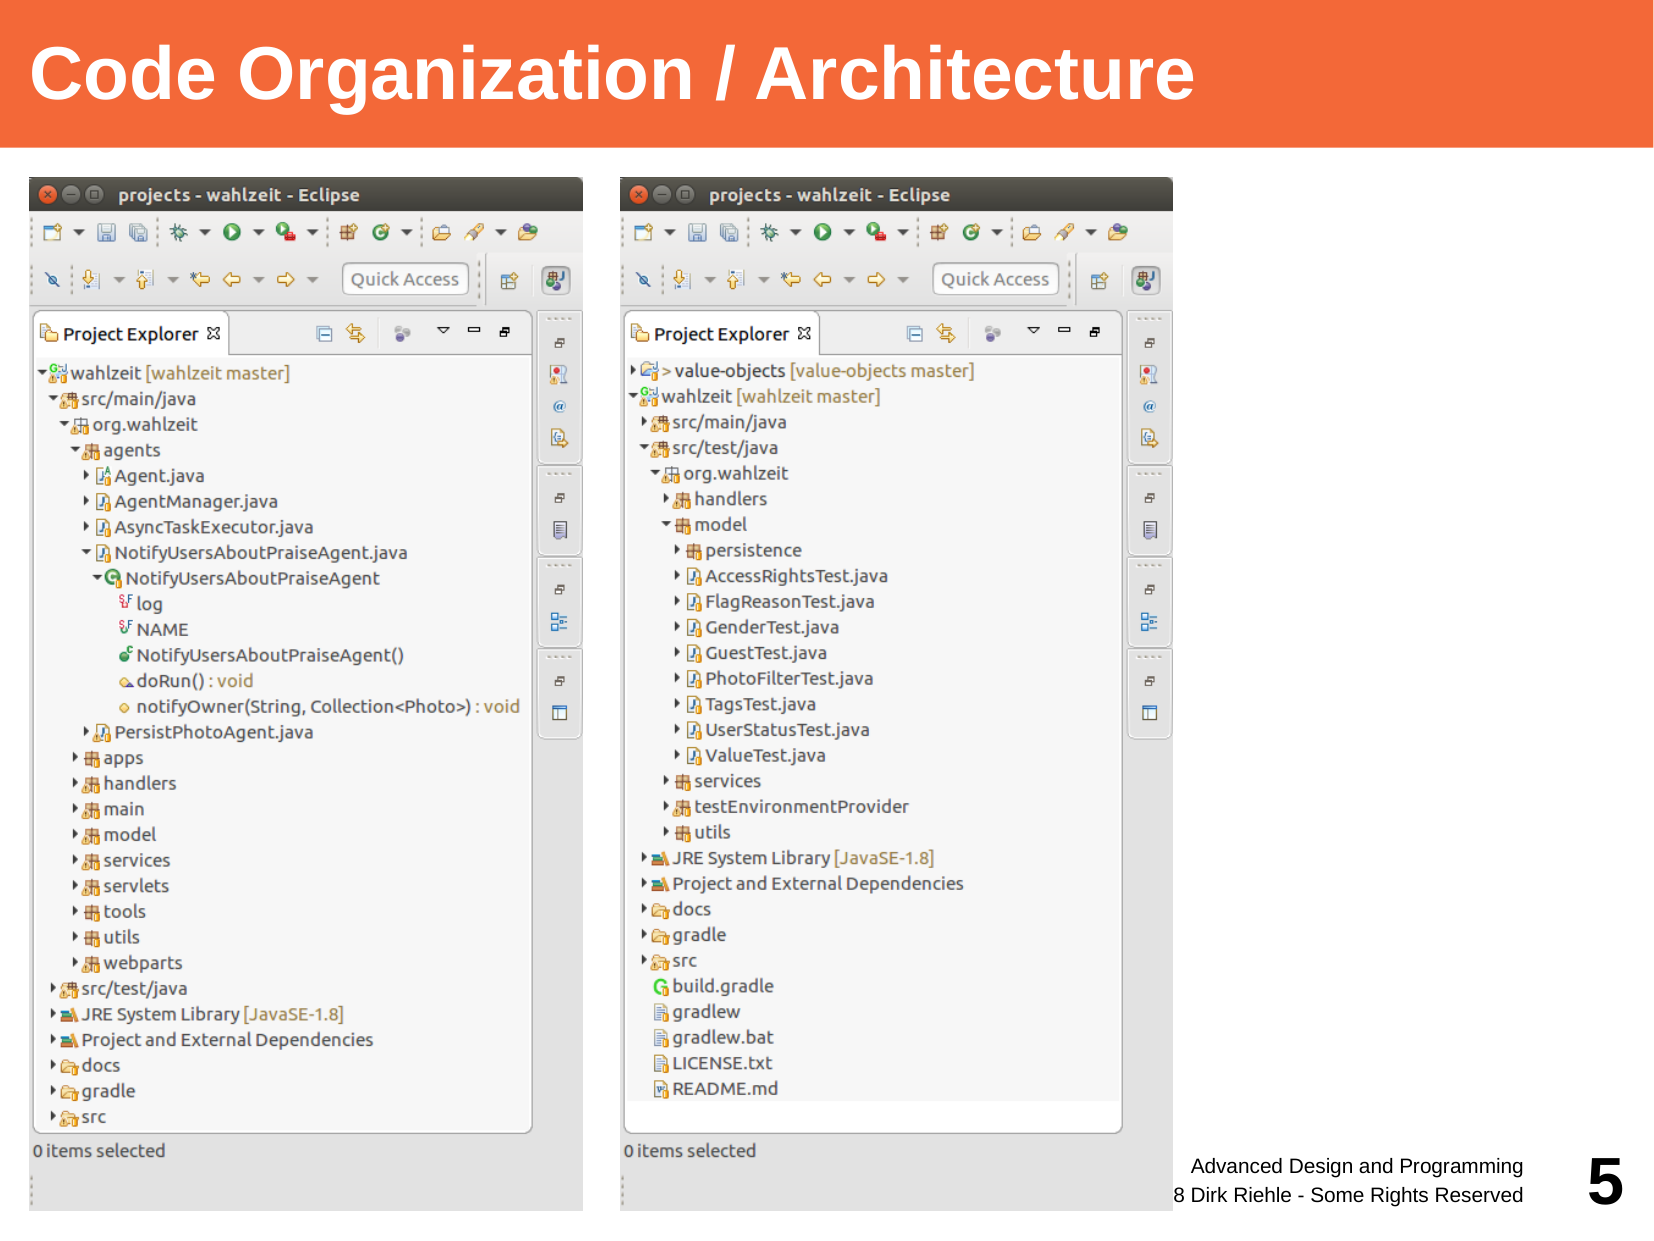

# Code Organization / Architecture
Advanced Design and Programming
5
© 2018 Dirk Riehle - Some Rights Reserved